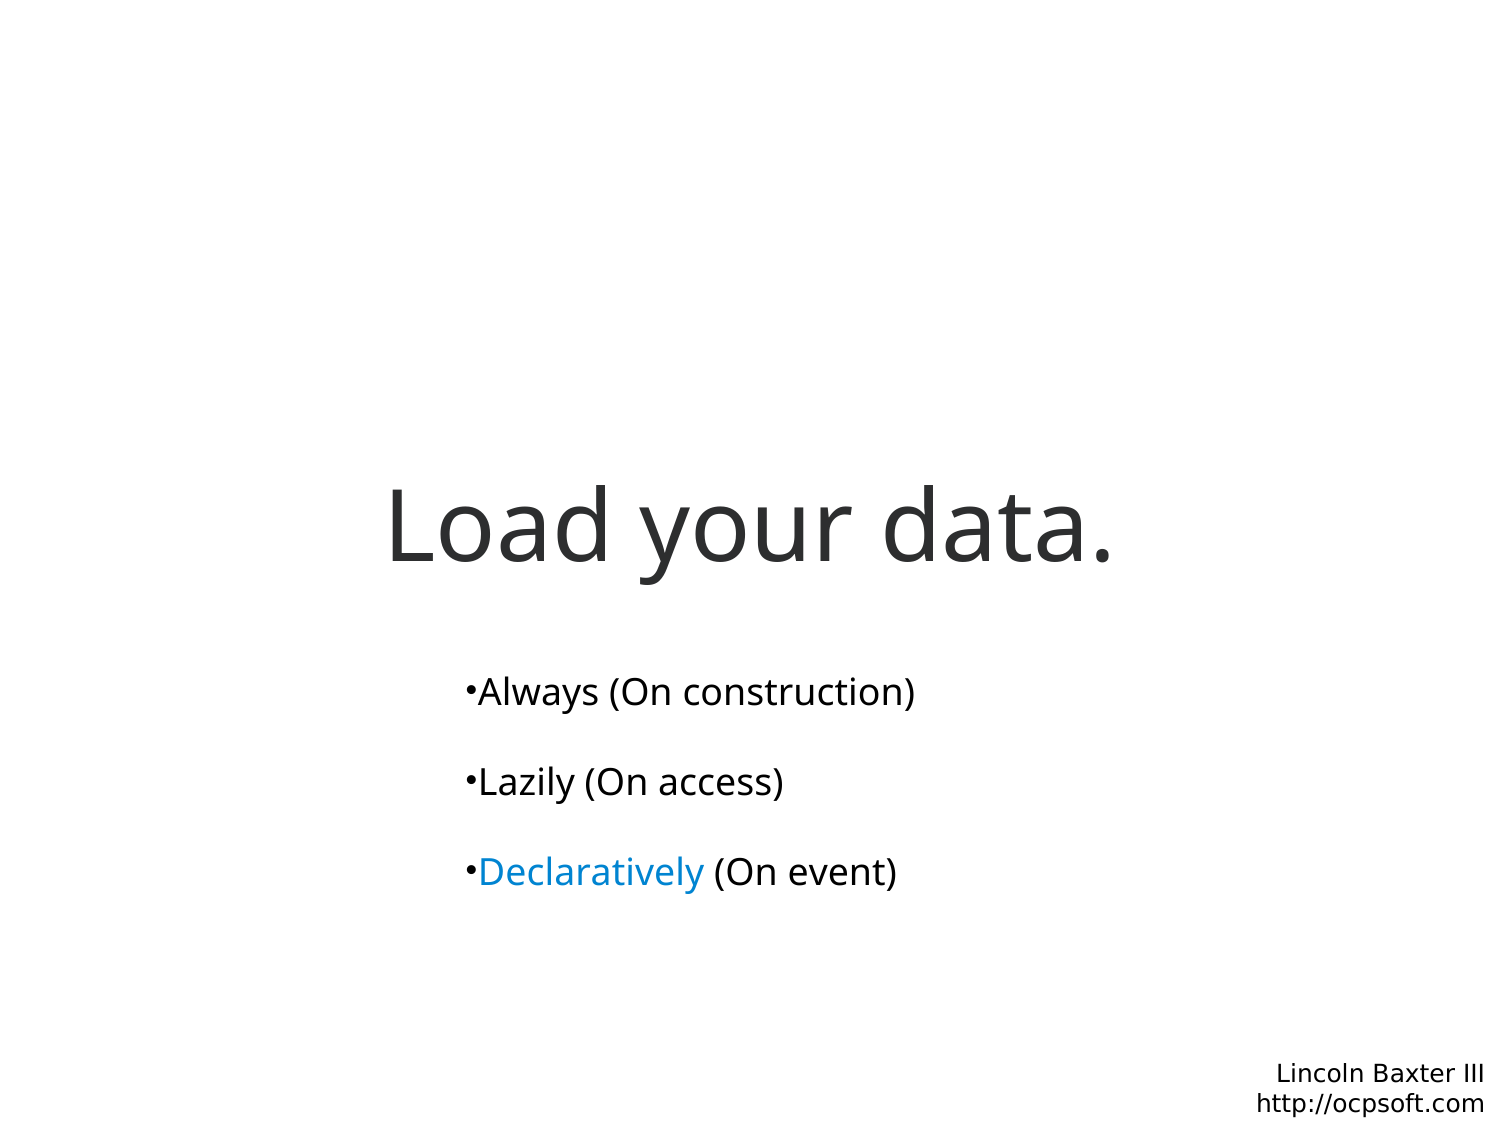

# Load your data.
Always (On construction)
Lazily (On access)
Declaratively (On event)